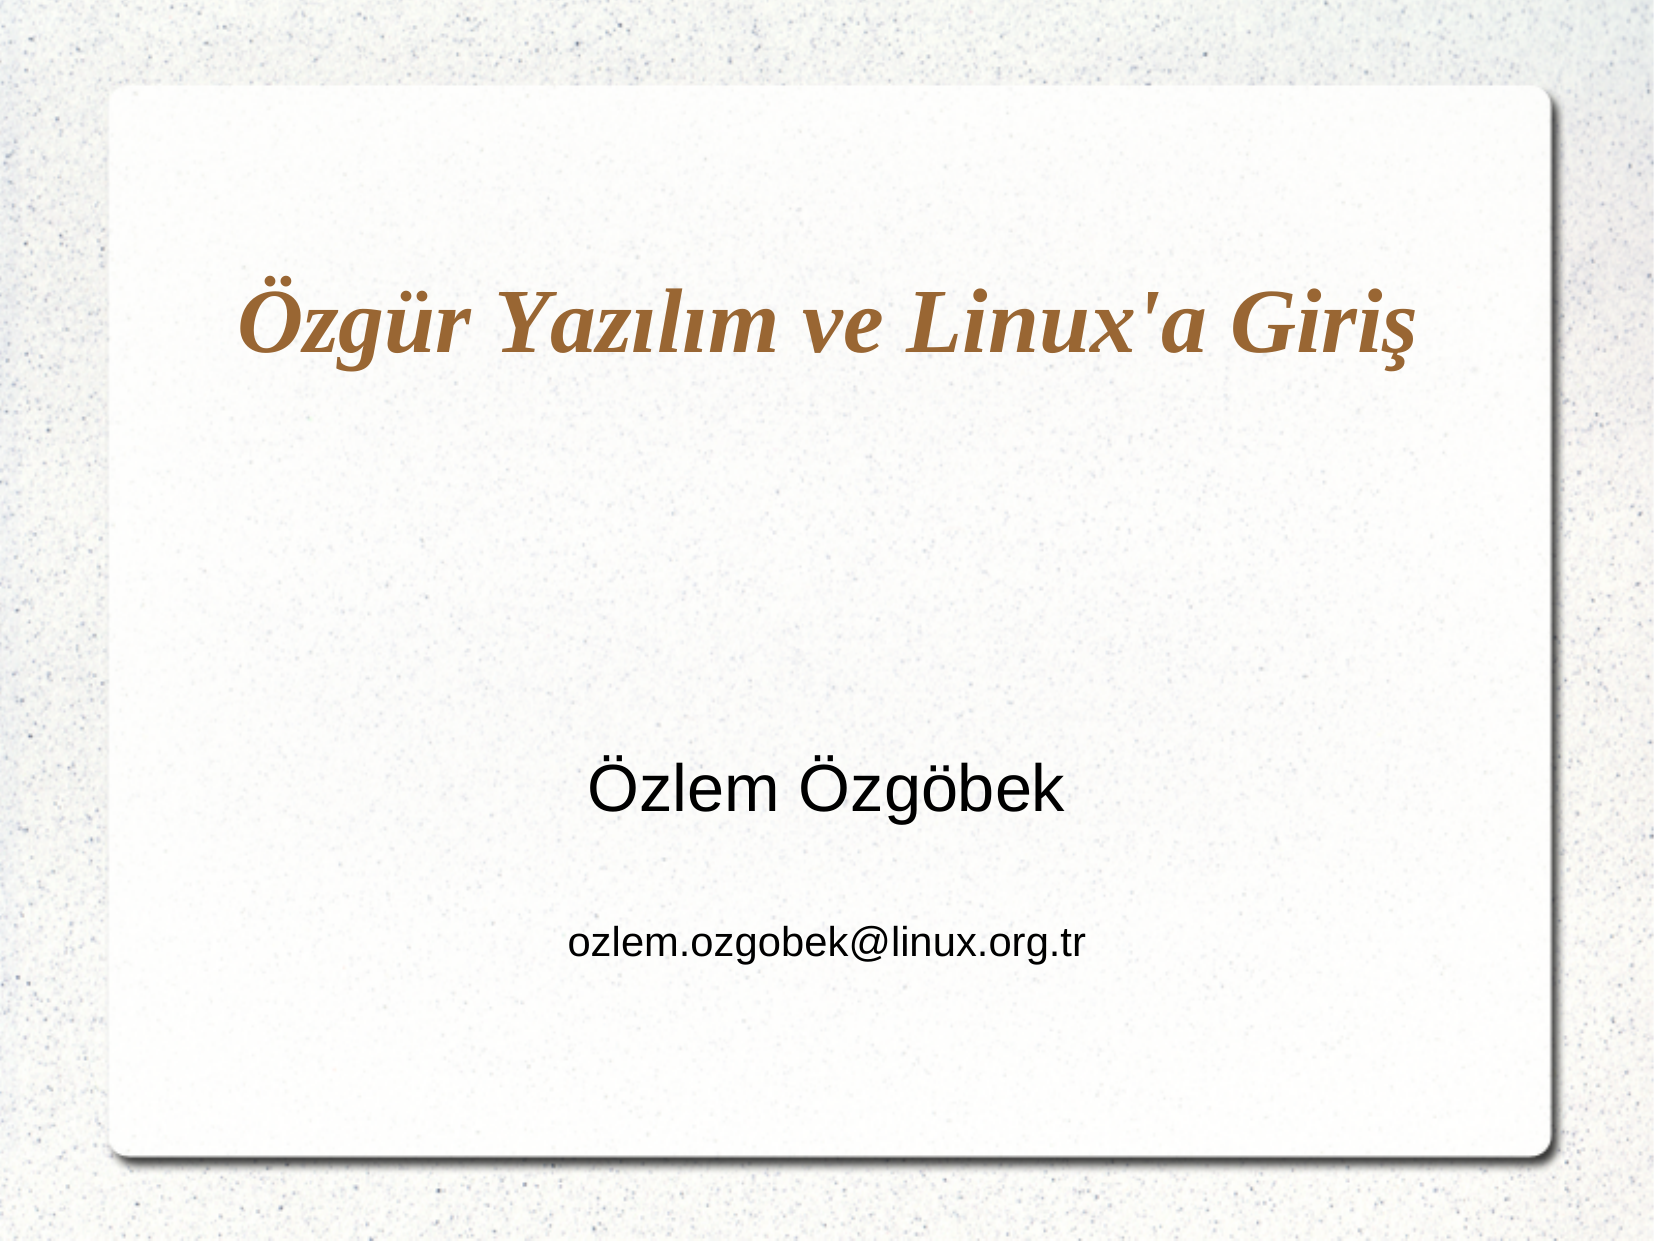

# Özgür Yazılım ve Linux'a Giriş
Özlem Özgöbek
ozlem.ozgobek@linux.org.tr